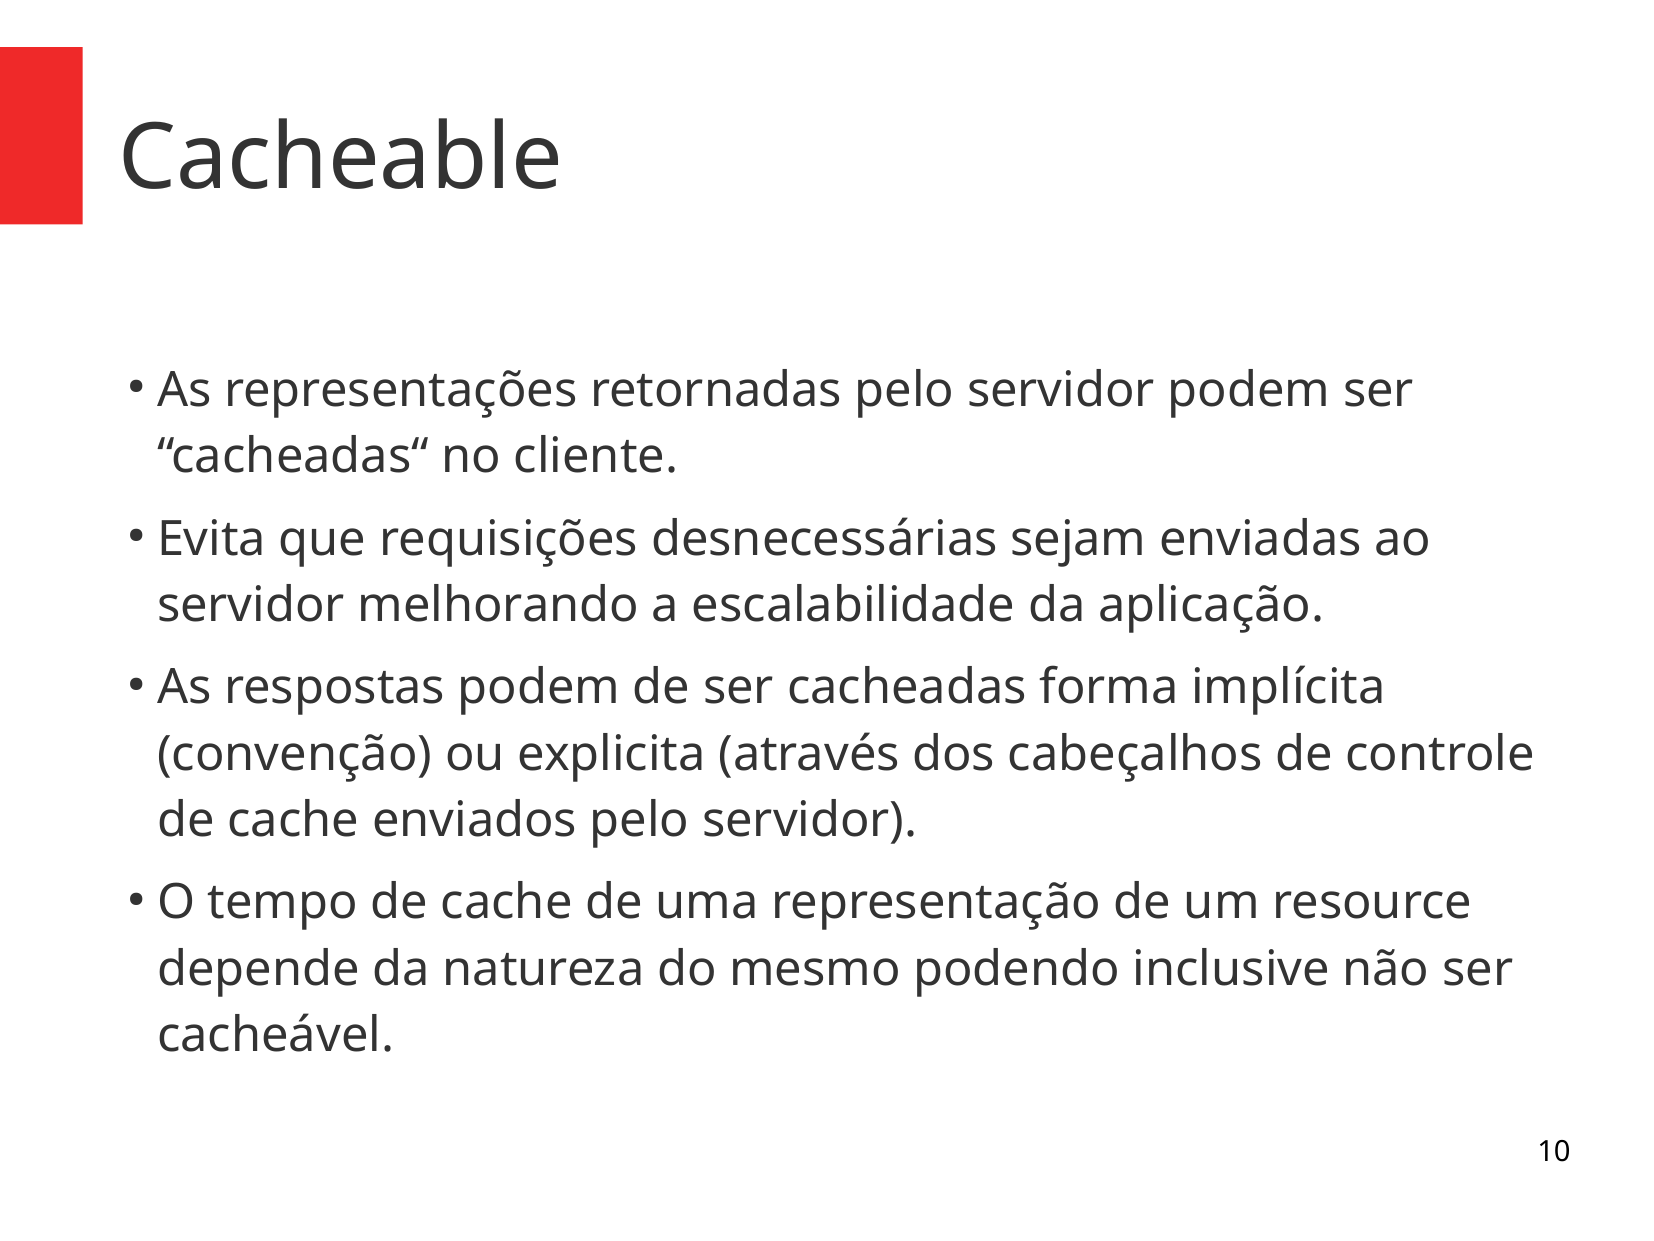

# Cacheable
As representações retornadas pelo servidor podem ser “cacheadas“ no cliente.
Evita que requisições desnecessárias sejam enviadas ao servidor melhorando a escalabilidade da aplicação.
As respostas podem de ser cacheadas forma implícita (convenção) ou explicita (através dos cabeçalhos de controle de cache enviados pelo servidor).
O tempo de cache de uma representação de um resource depende da natureza do mesmo podendo inclusive não ser cacheável.
10